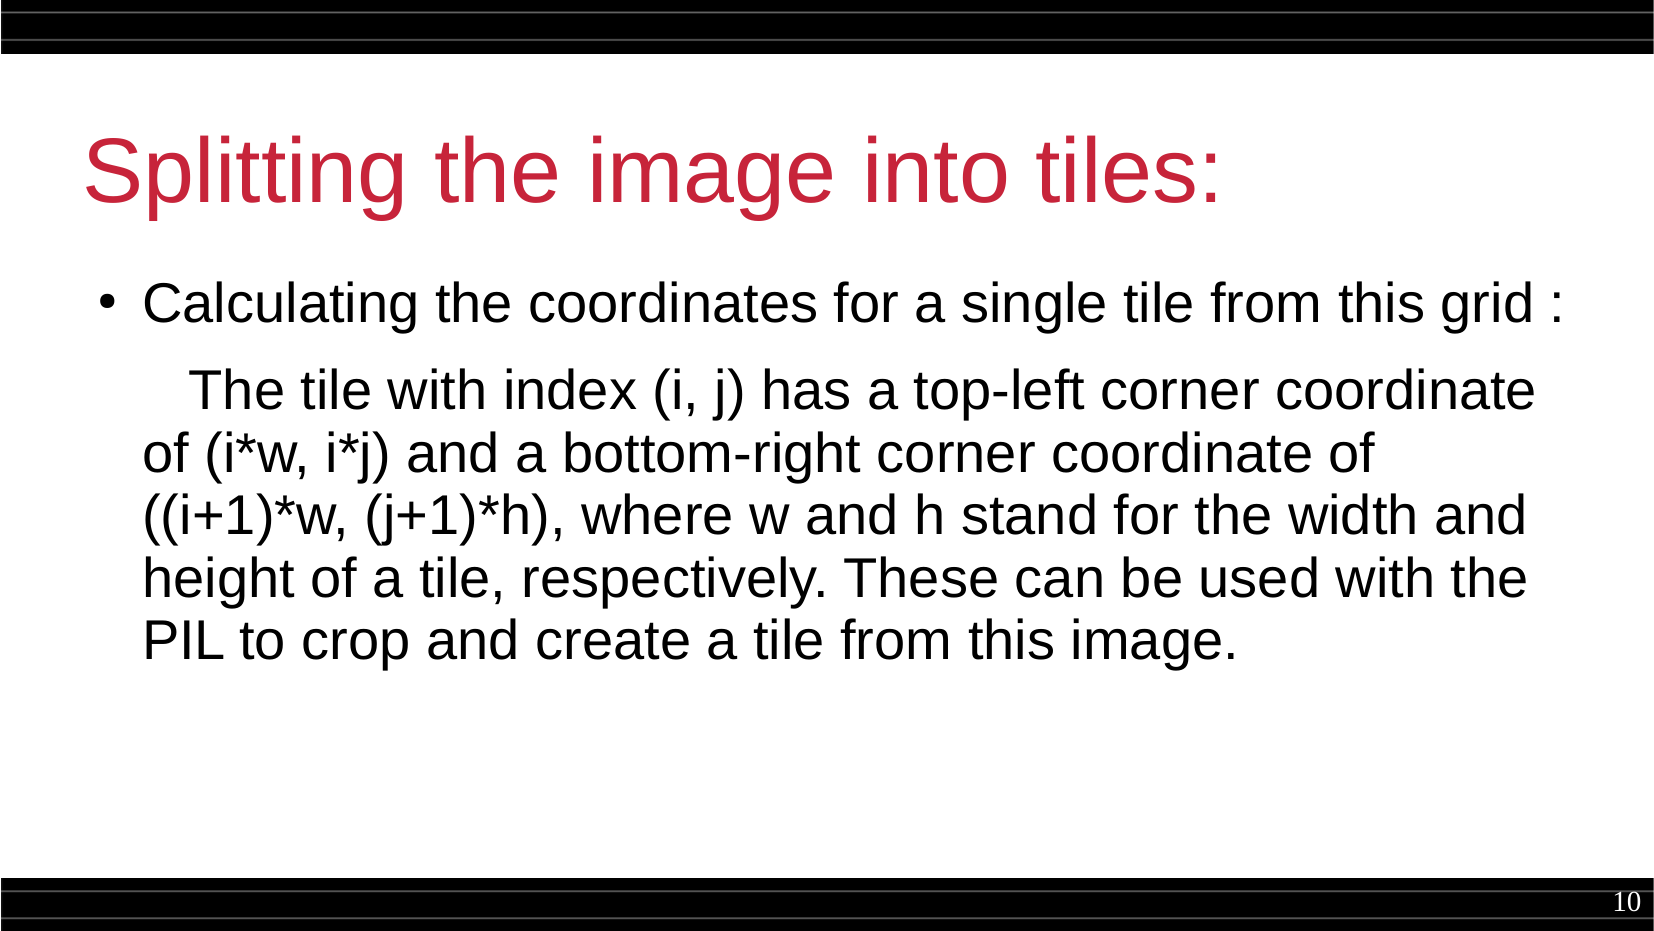

# Splitting the image into tiles:
Calculating the coordinates for a single tile from this grid :
 The tile with index (i, j) has a top-left corner coordinate of (i*w, i*j) and a bottom-right corner coordinate of ((i+1)*w, (j+1)*h), where w and h stand for the width and height of a tile, respectively. These can be used with the PIL to crop and create a tile from this image.